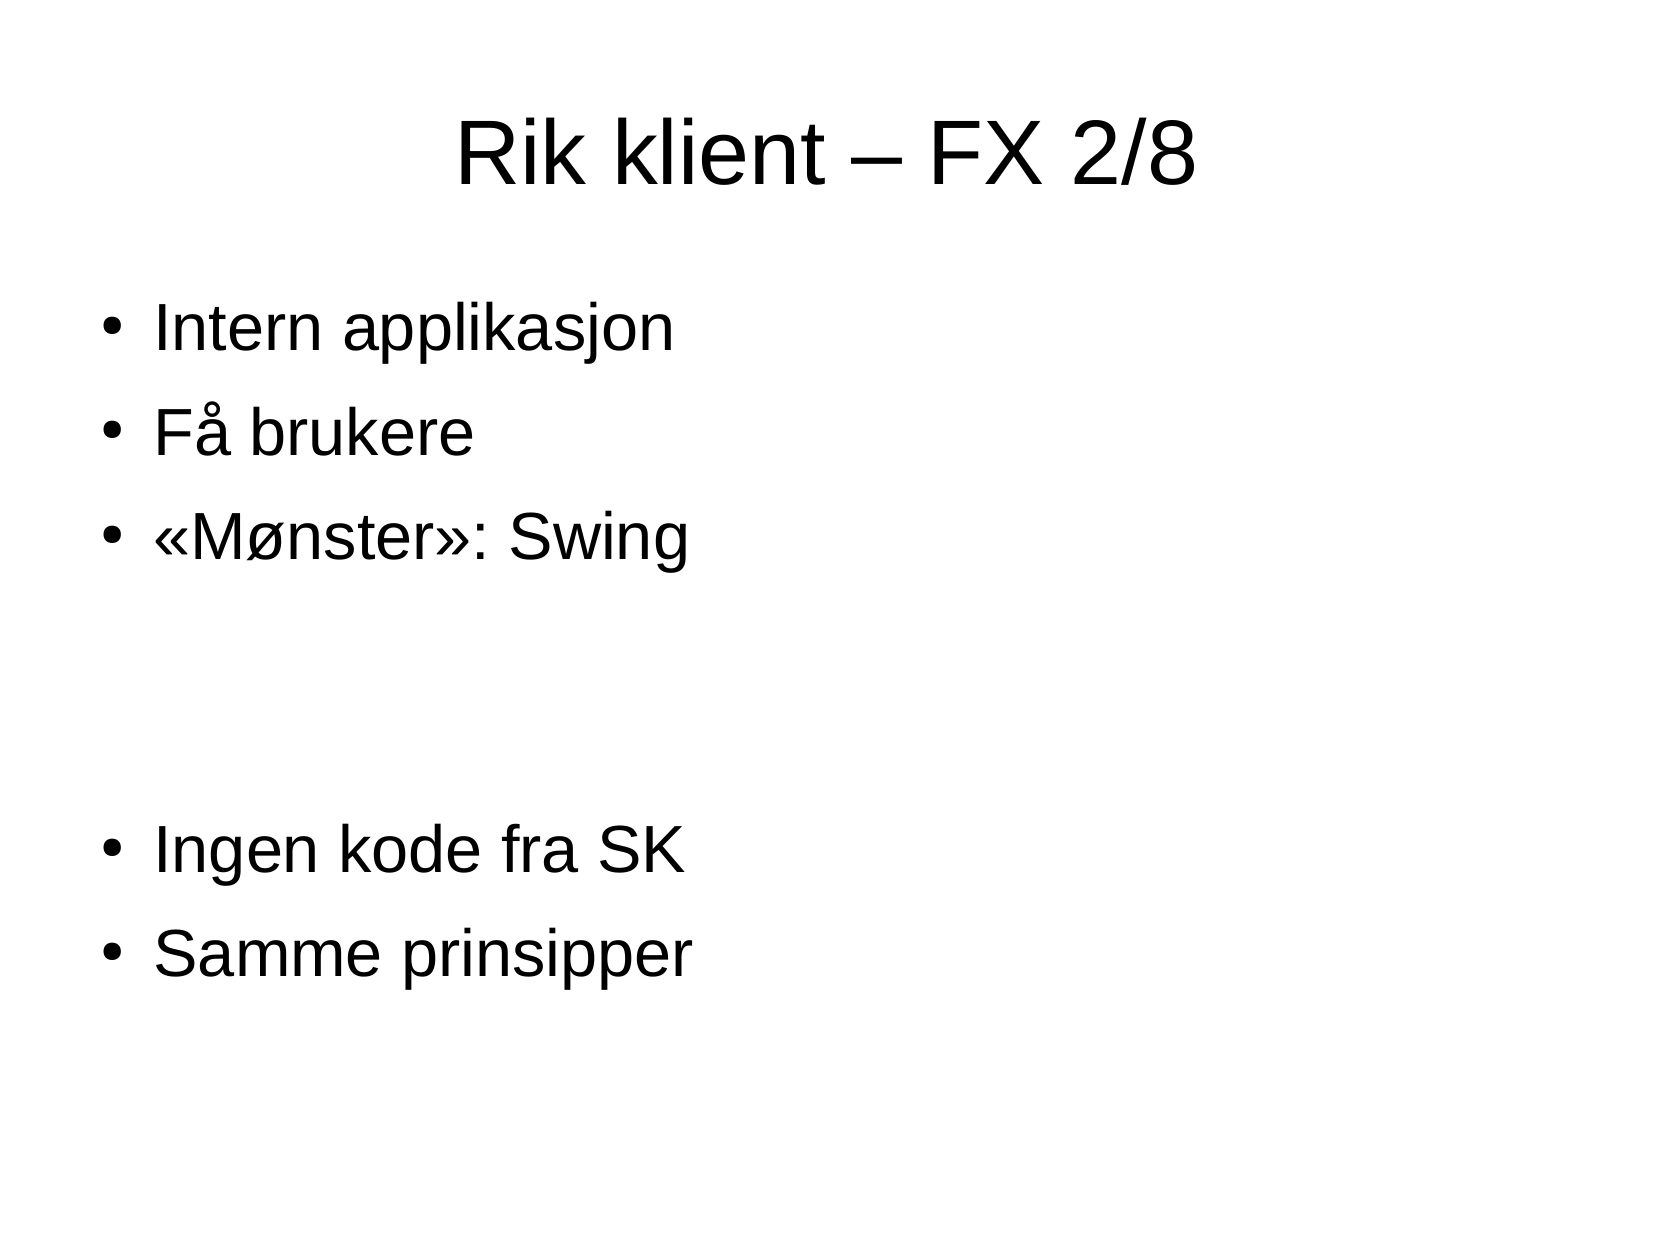

# Rik klient – FX 2/8
Intern applikasjon
Få brukere
«Mønster»: Swing
Ingen kode fra SK
Samme prinsipper